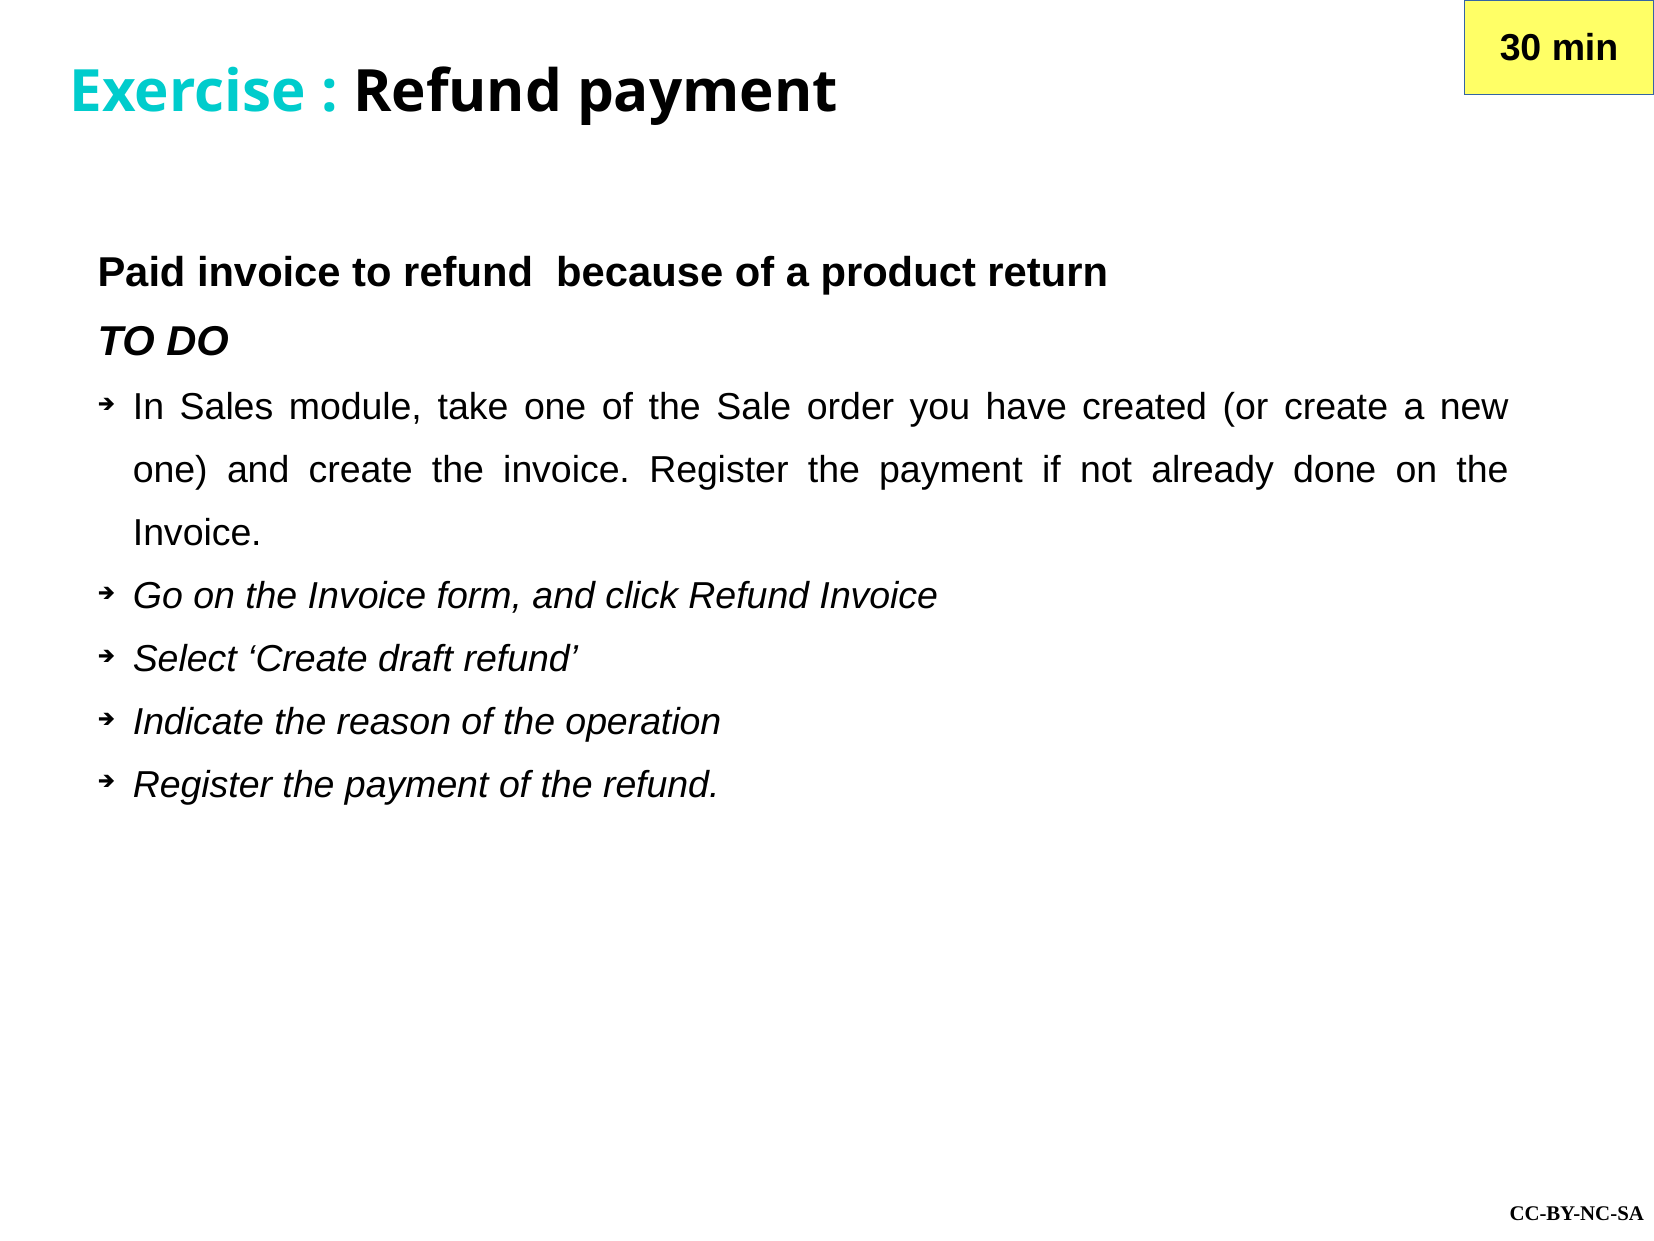

30 min
# Exercise : Refund payment
Paid invoice to refund because of a product return
TO DO
In Sales module, take one of the Sale order you have created (or create a new one) and create the invoice. Register the payment if not already done on the Invoice.
Go on the Invoice form, and click Refund Invoice
Select ‘Create draft refund’
Indicate the reason of the operation
Register the payment of the refund.